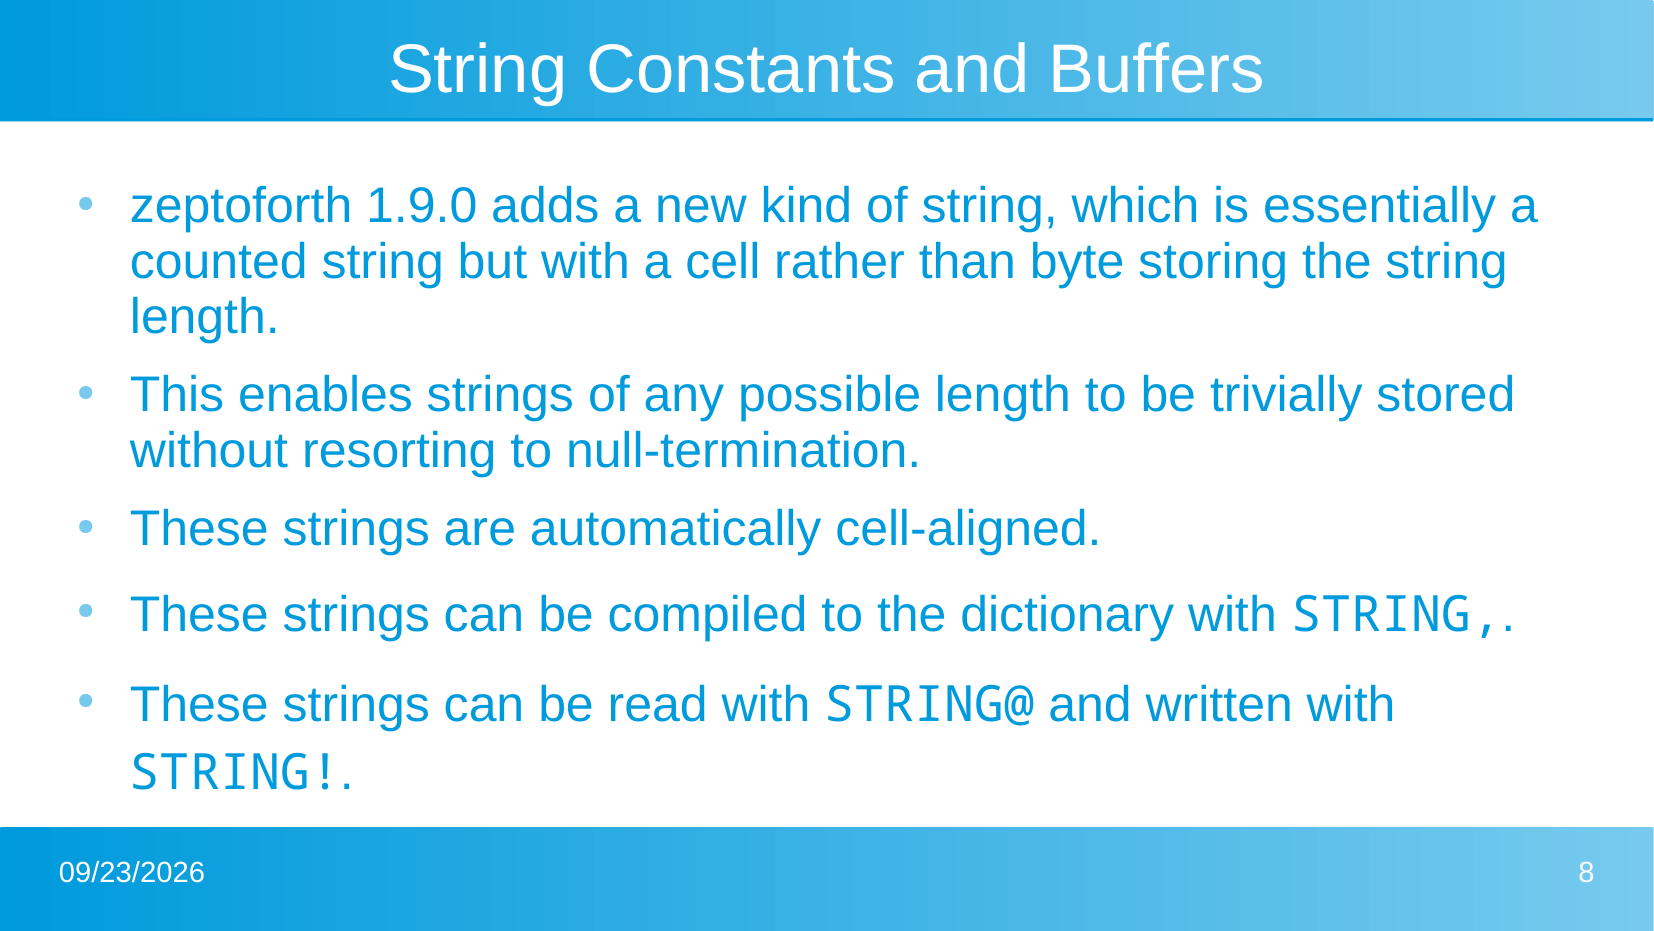

# String Constants and Buffers
zeptoforth 1.9.0 adds a new kind of string, which is essentially a counted string but with a cell rather than byte storing the string length.
This enables strings of any possible length to be trivially stored without resorting to null-termination.
These strings are automatically cell-aligned.
These strings can be compiled to the dictionary with STRING,.
These strings can be read with STRING@ and written with STRING!.
8